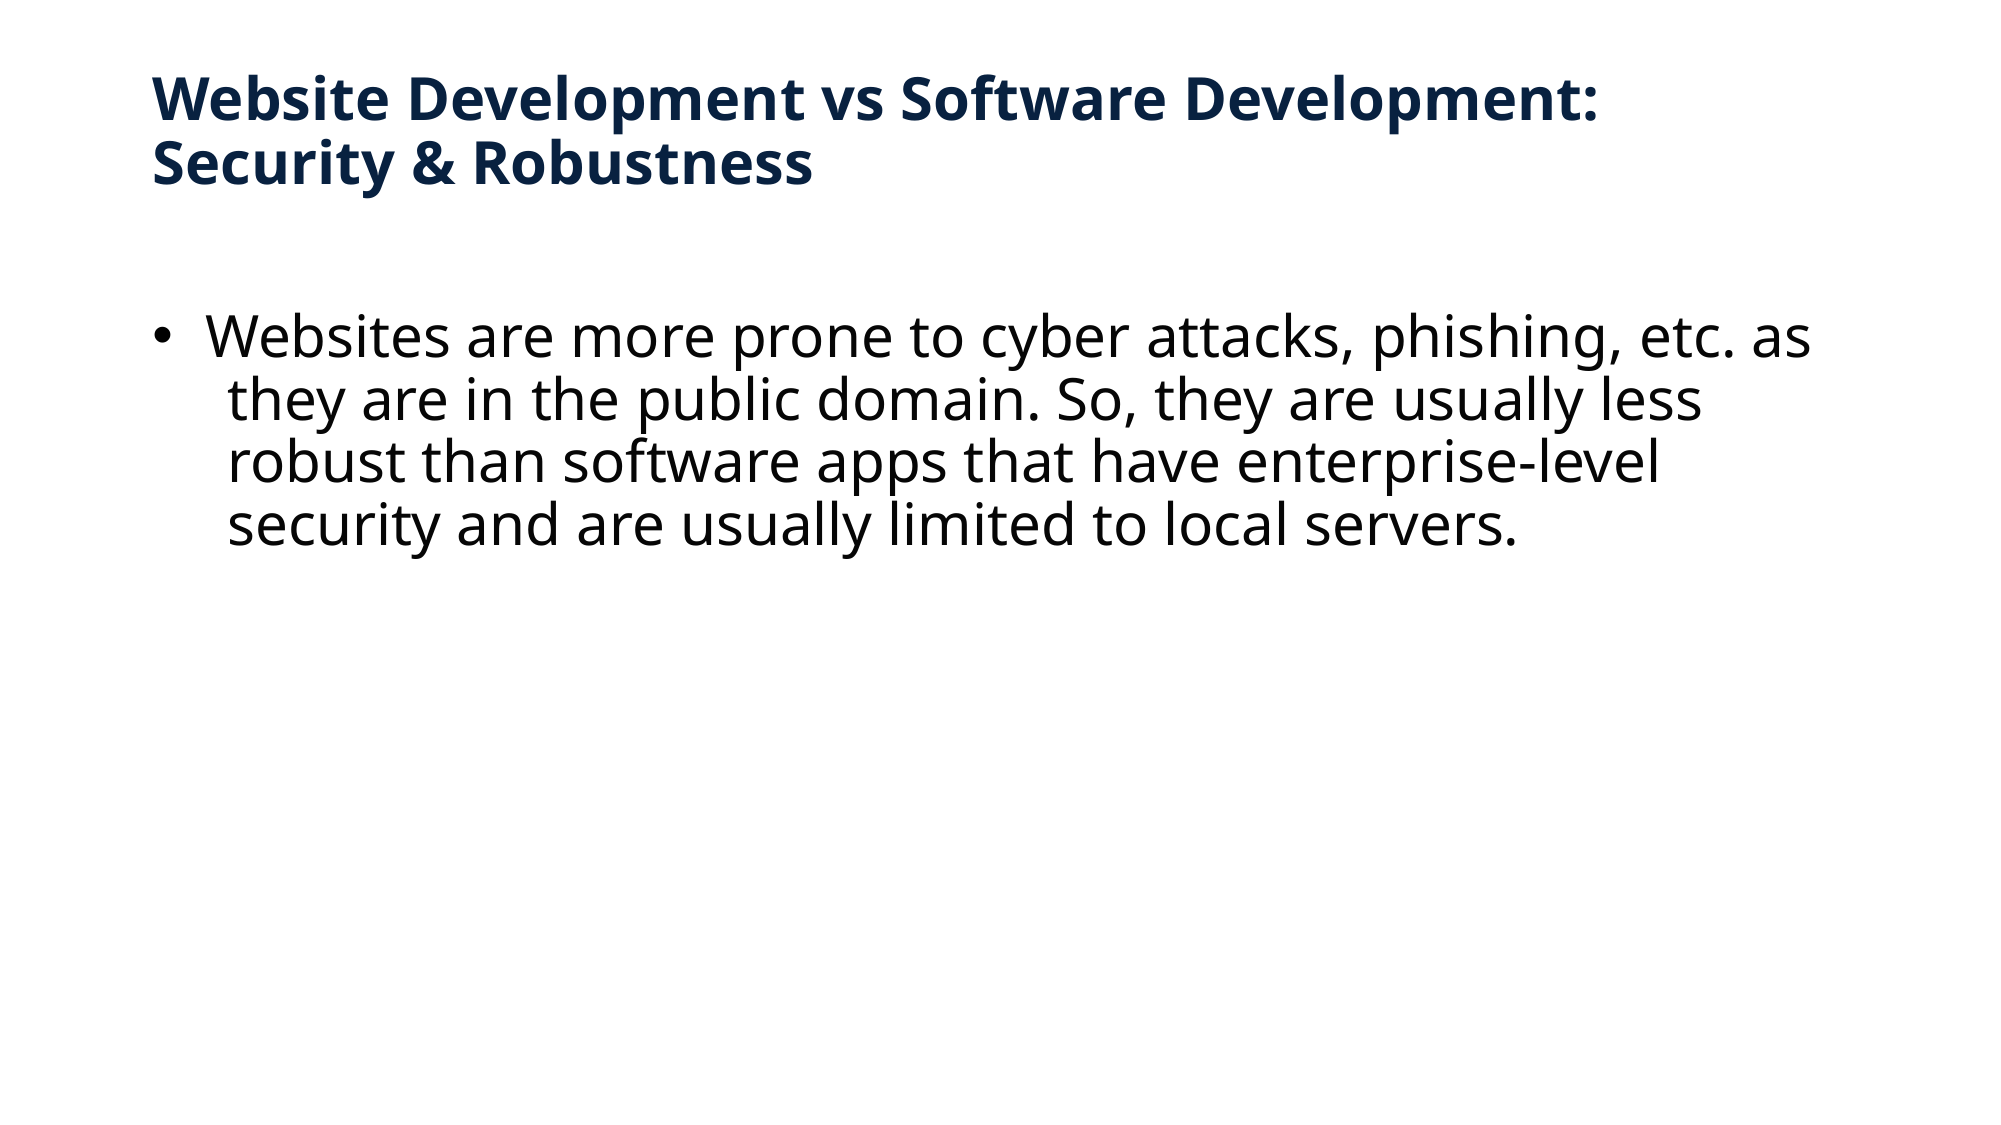

# Website Development vs Software Development: Security & Robustness
 Websites are more prone to cyber attacks, phishing, etc. as they are in the public domain. So, they are usually less robust than software apps that have enterprise-level security and are usually limited to local servers.